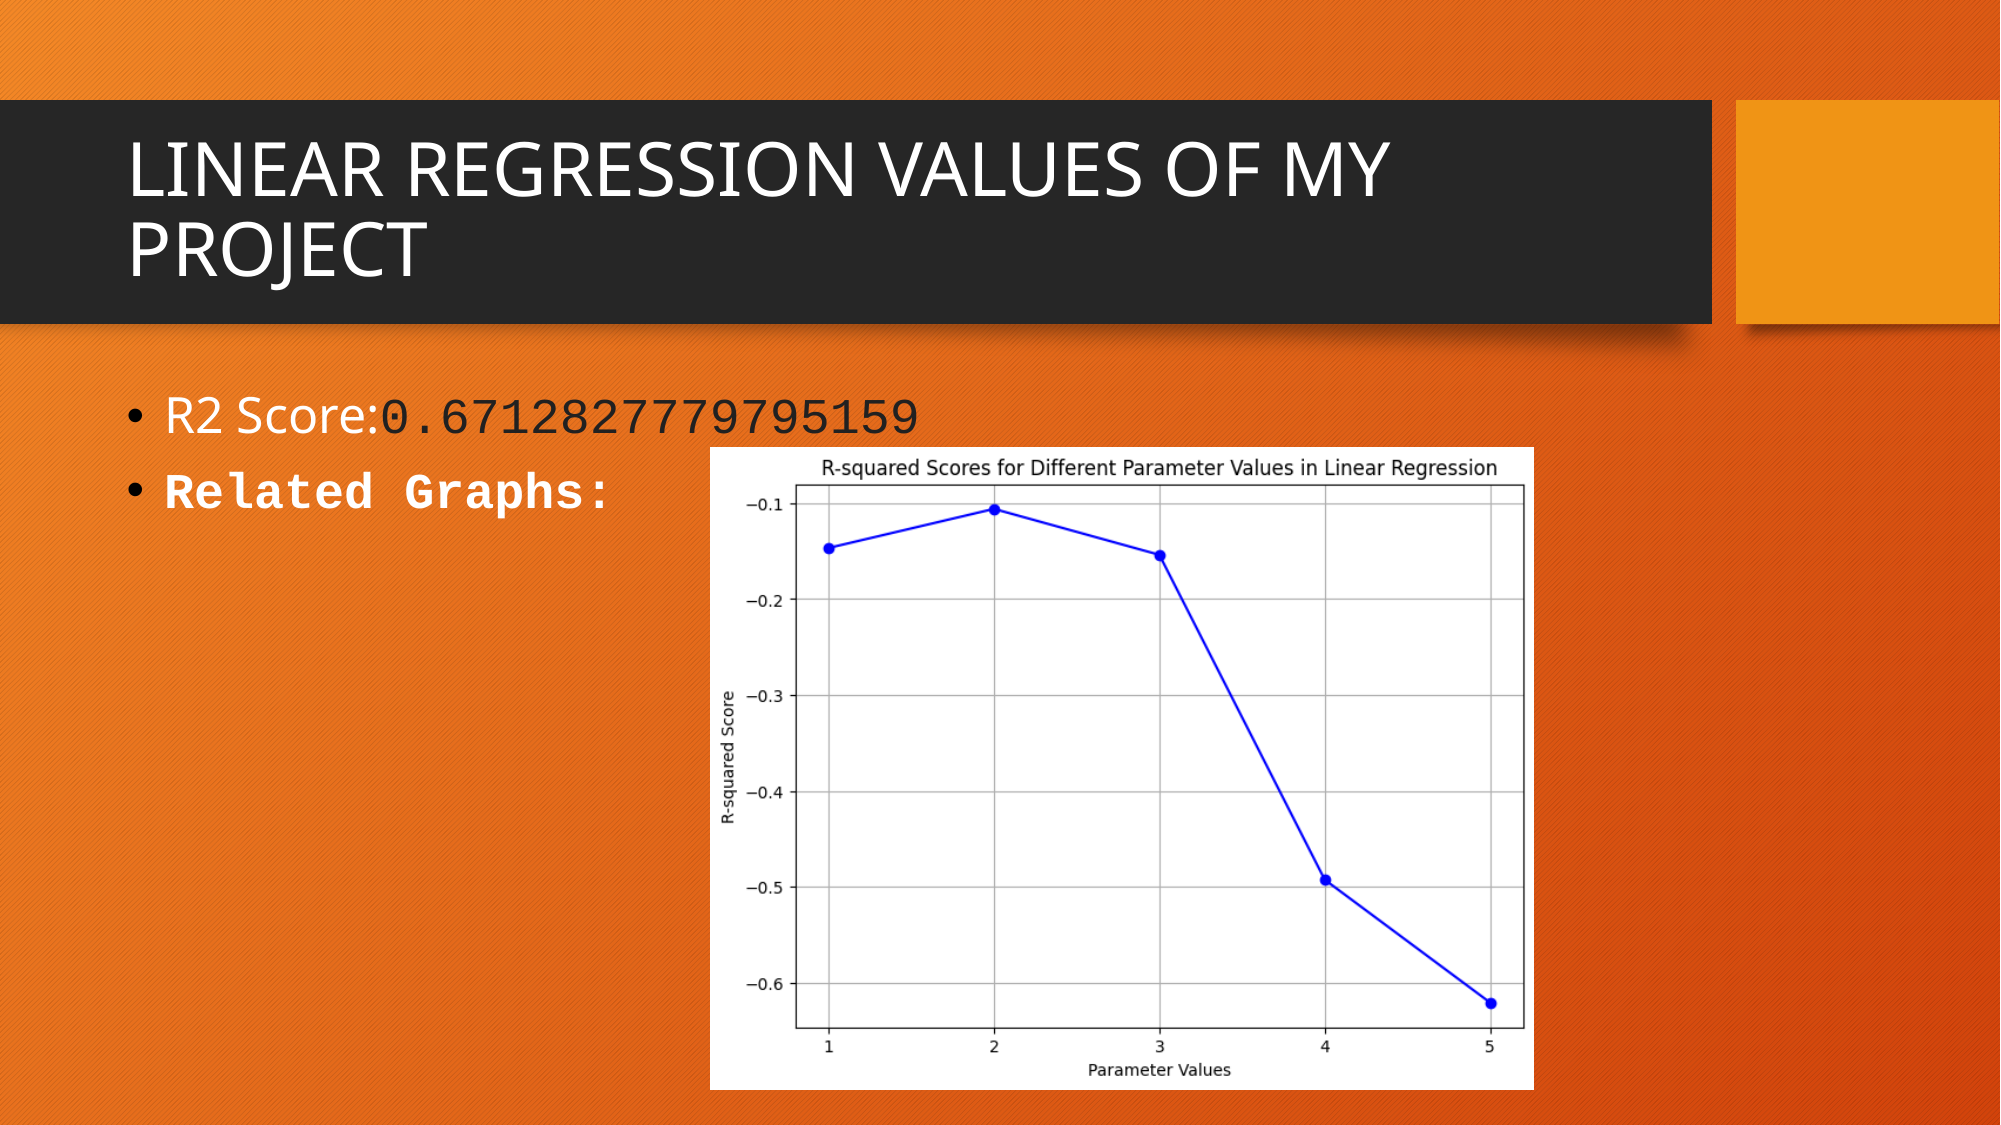

# LINEAR REGRESSION VALUES OF MY PROJECT
R2 Score:0.6712827779795159
Related Graphs: